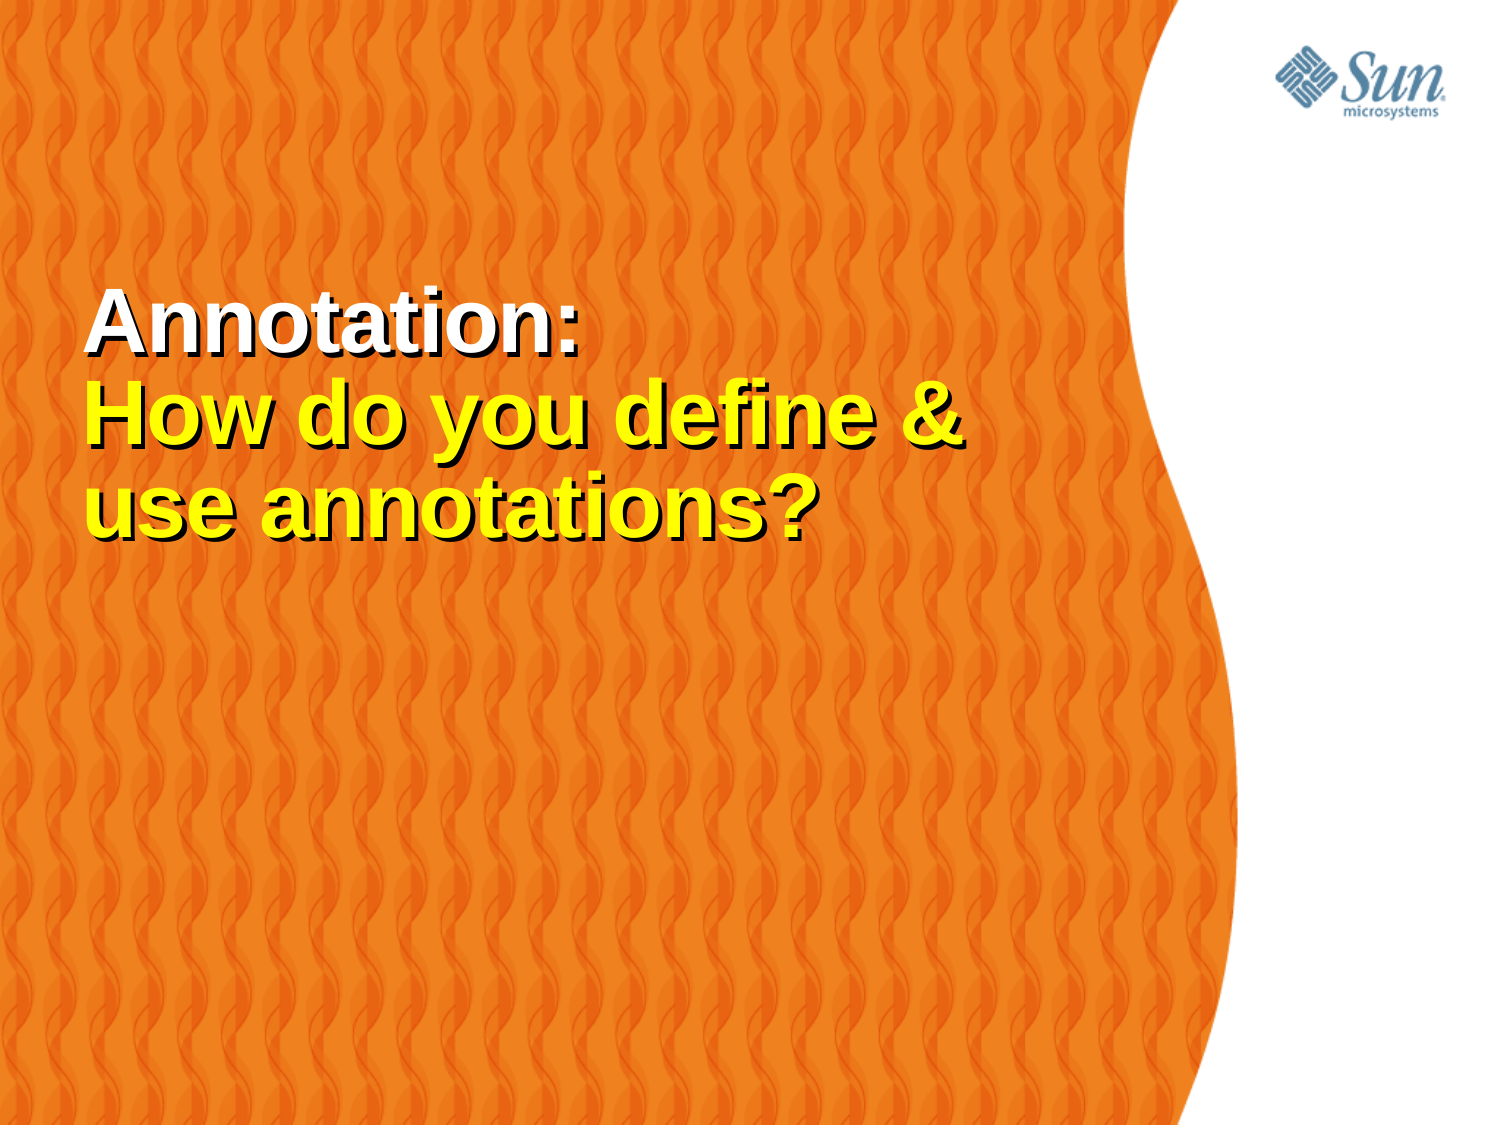

# Annotation: How do you define & use annotations?